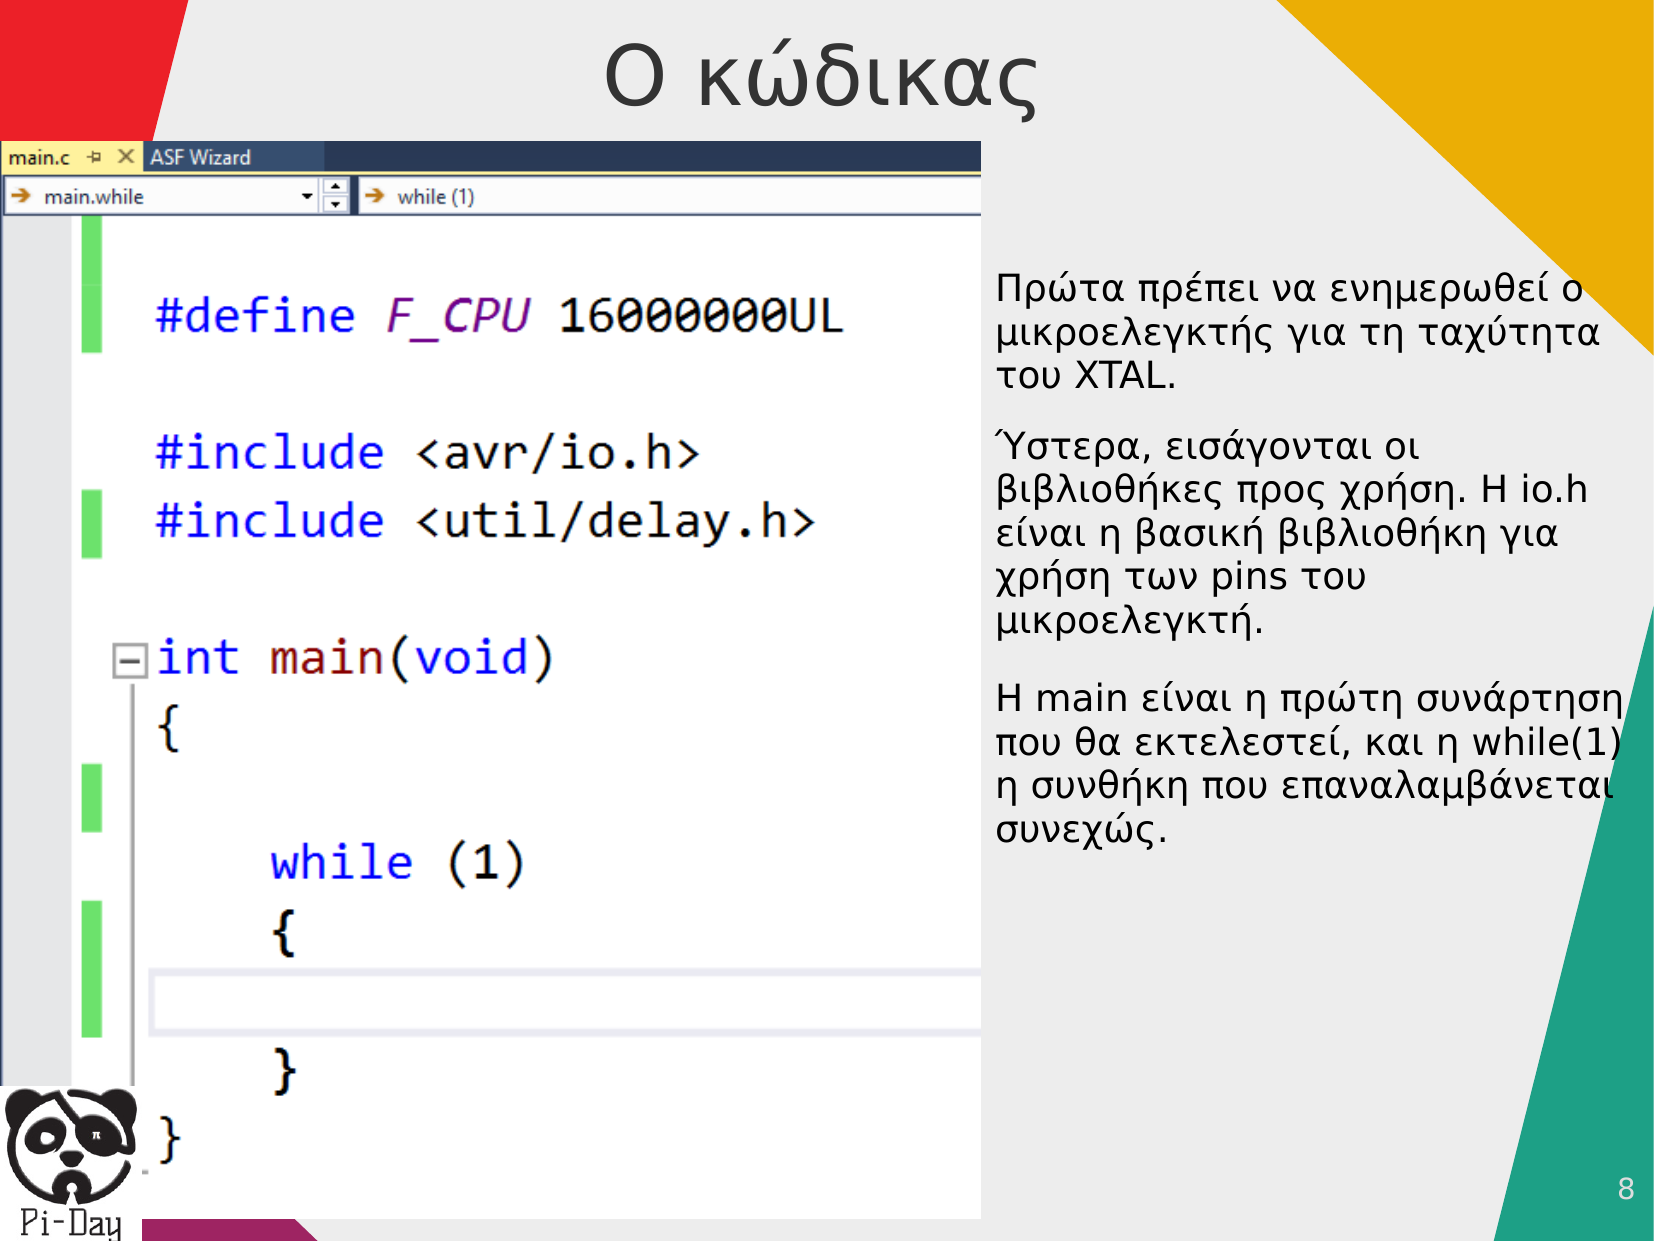

# Ο κώδικας
Πρώτα πρέπει να ενημερωθεί ο μικροελεγκτής για τη ταχύτητα του XTAL.
Ύστερα, εισάγονται οι βιβλιοθήκες προς χρήση. Η io.h είναι η βασική βιβλιοθήκη για χρήση των pins του μικροελεγκτή.
Η main είναι η πρώτη συνάρτηση που θα εκτελεστεί, και η while(1) η συνθήκη που επαναλαμβάνεται συνεχώς.
8